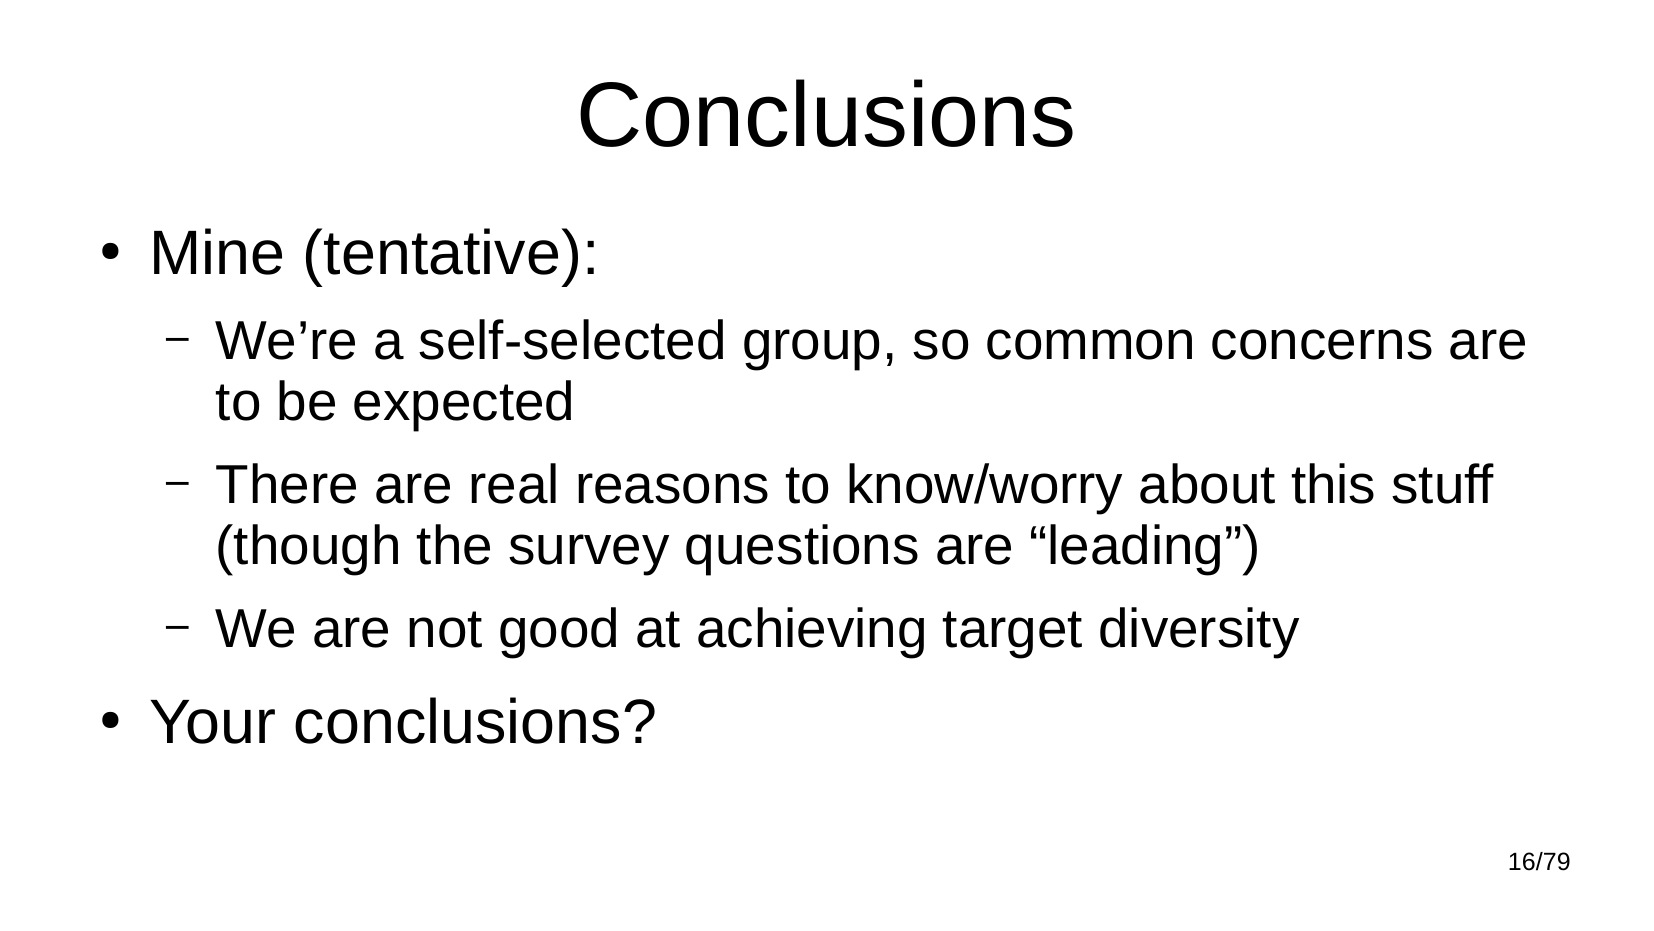

# Conclusions
Mine (tentative):
We’re a self-selected group, so common concerns are to be expected
There are real reasons to know/worry about this stuff (though the survey questions are “leading”)
We are not good at achieving target diversity
Your conclusions?
16